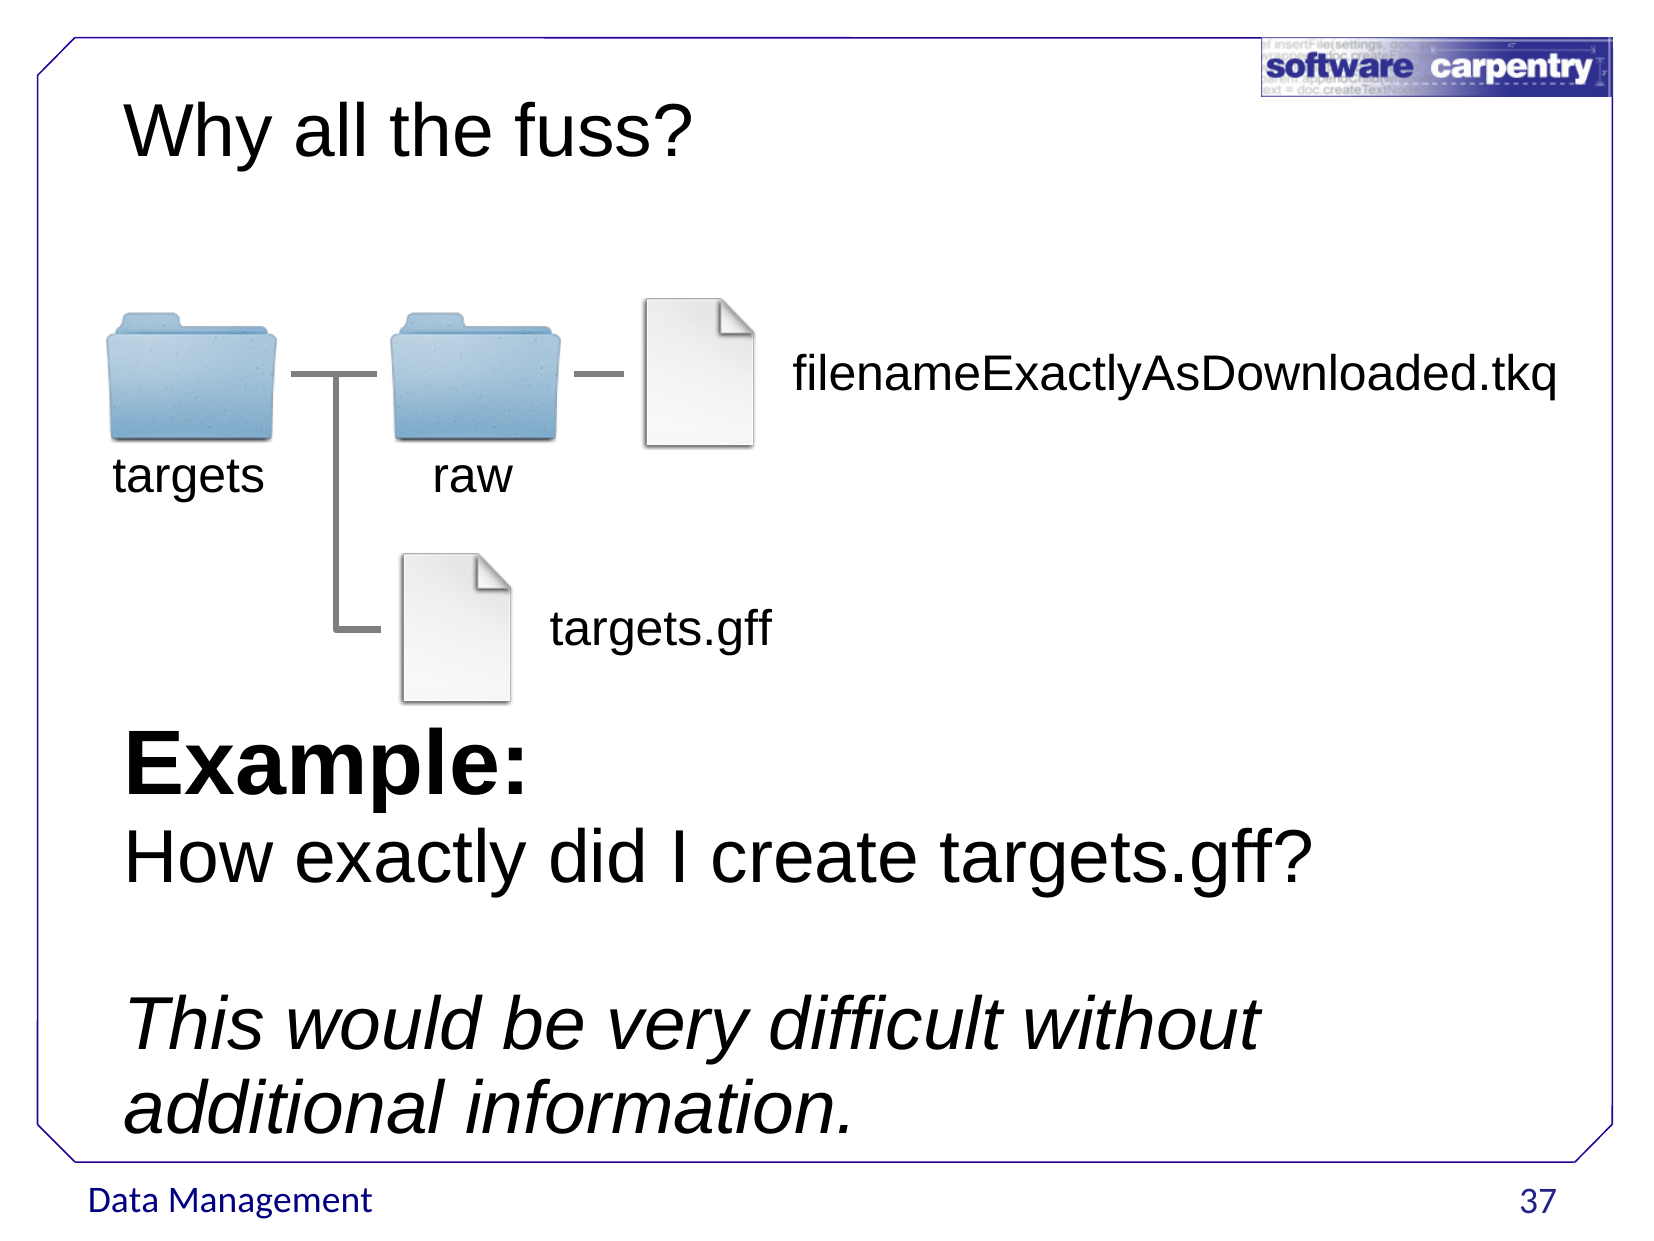

Why all the fuss?
filenameExactlyAsDownloaded.tkq
targets
raw
targets.gff
Example:
How exactly did I create targets.gff?
This would be very difficult without additional information.